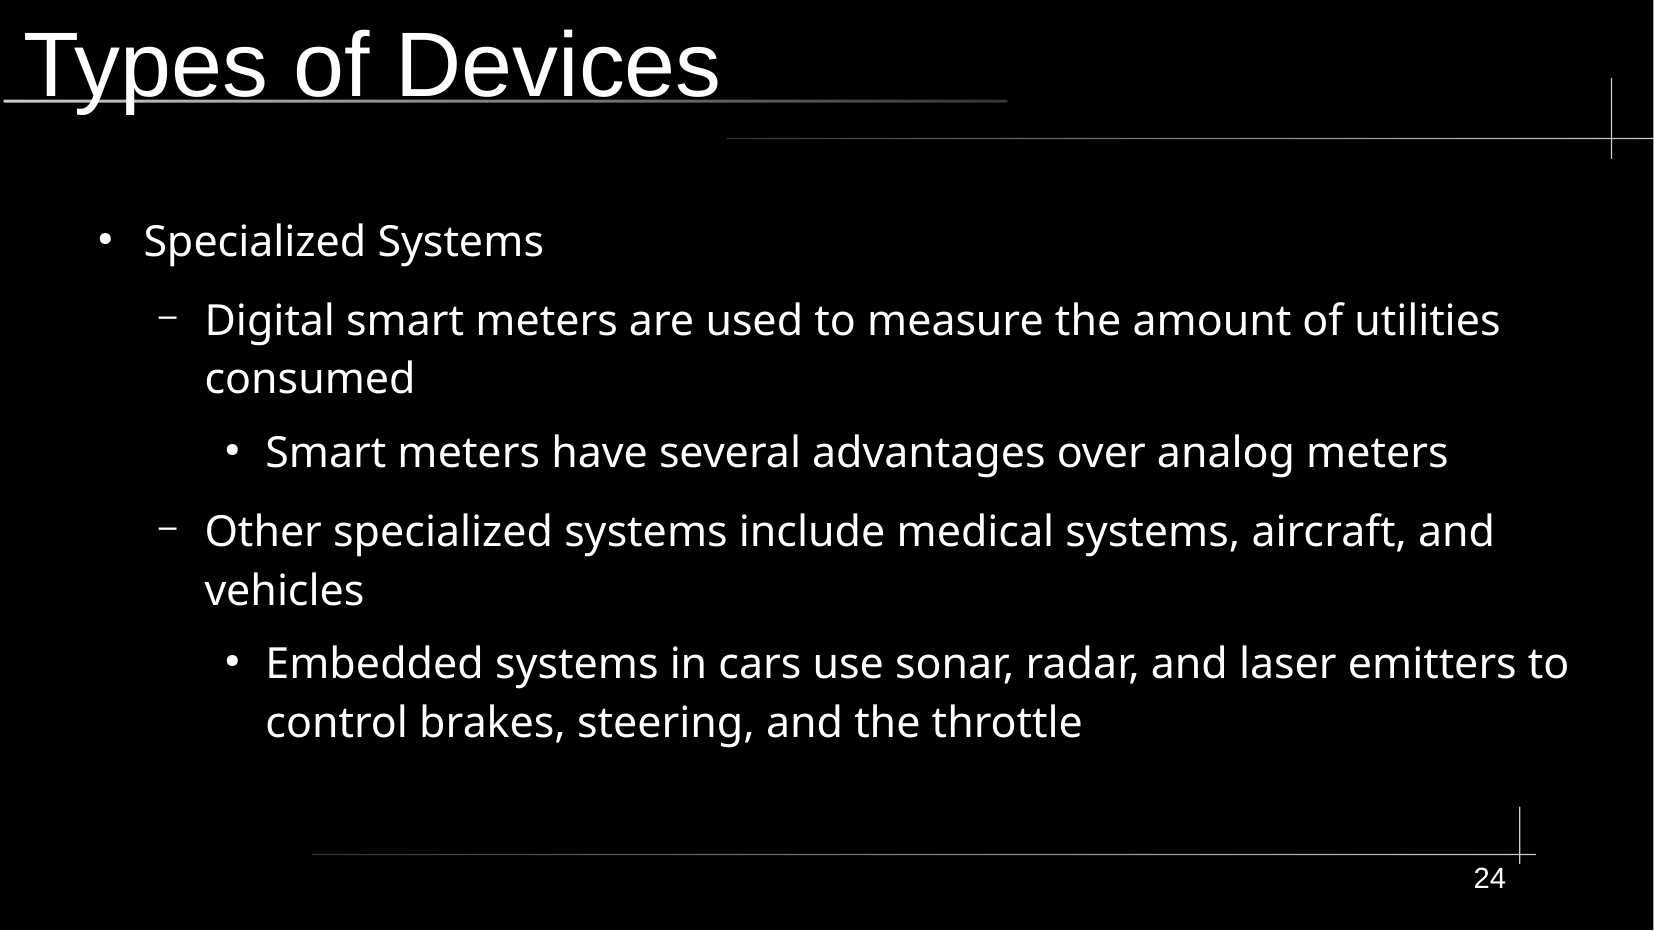

# Types of Devices
Specialized Systems
Digital smart meters are used to measure the amount of utilities consumed
Smart meters have several advantages over analog meters
Other specialized systems include medical systems, aircraft, and vehicles
Embedded systems in cars use sonar, radar, and laser emitters to control brakes, steering, and the throttle
24